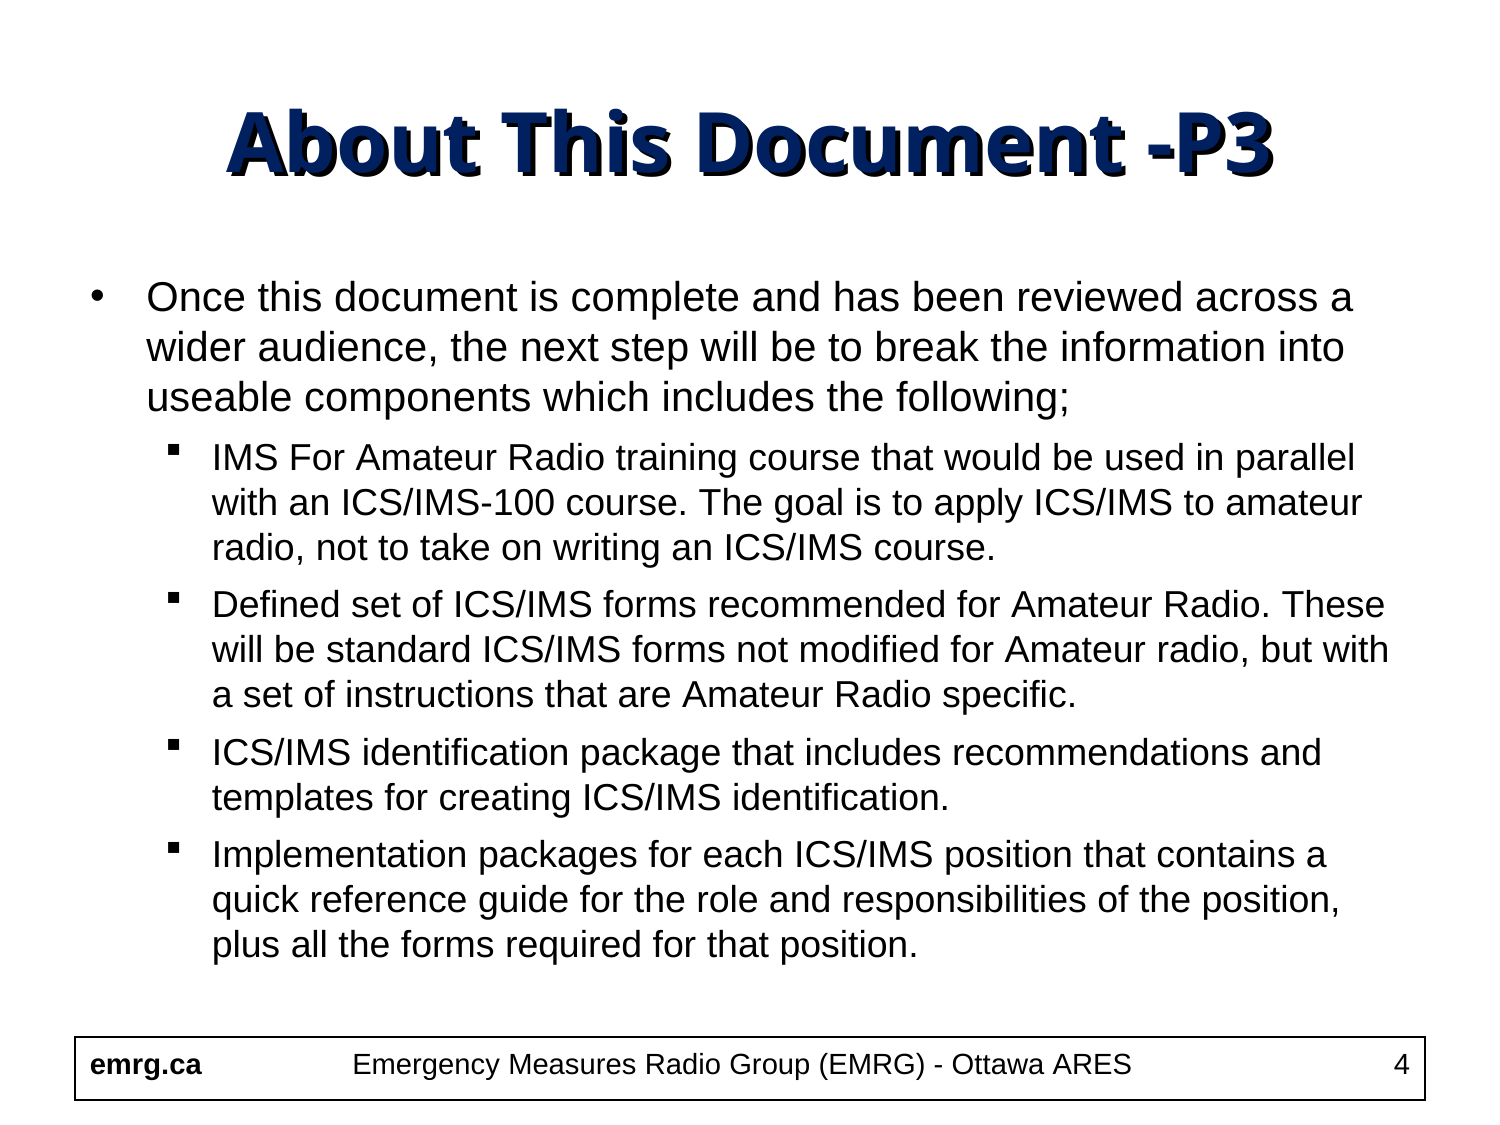

# About This Document -P3
Once this document is complete and has been reviewed across a wider audience, the next step will be to break the information into useable components which includes the following;
IMS For Amateur Radio training course that would be used in parallel with an ICS/IMS-100 course. The goal is to apply ICS/IMS to amateur radio, not to take on writing an ICS/IMS course.
Defined set of ICS/IMS forms recommended for Amateur Radio. These will be standard ICS/IMS forms not modified for Amateur radio, but with a set of instructions that are Amateur Radio specific.
ICS/IMS identification package that includes recommendations and templates for creating ICS/IMS identification.
Implementation packages for each ICS/IMS position that contains a quick reference guide for the role and responsibilities of the position, plus all the forms required for that position.
Emergency Measures Radio Group (EMRG) - Ottawa ARES
4